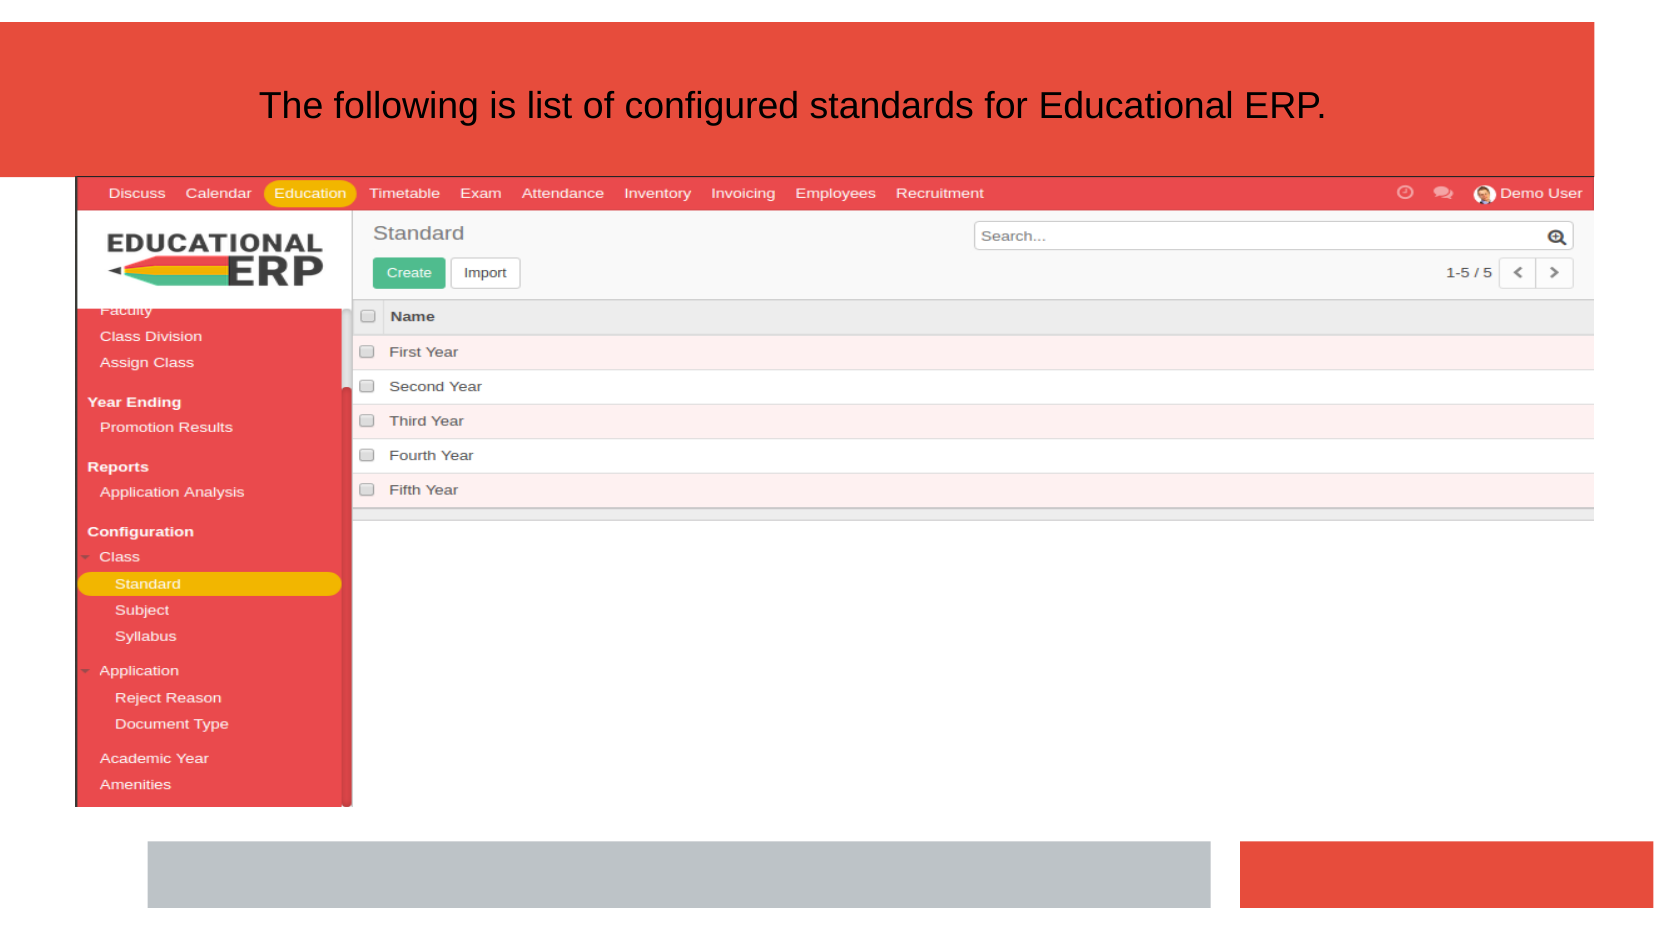

The following is list of configured standards for Educational ERP.